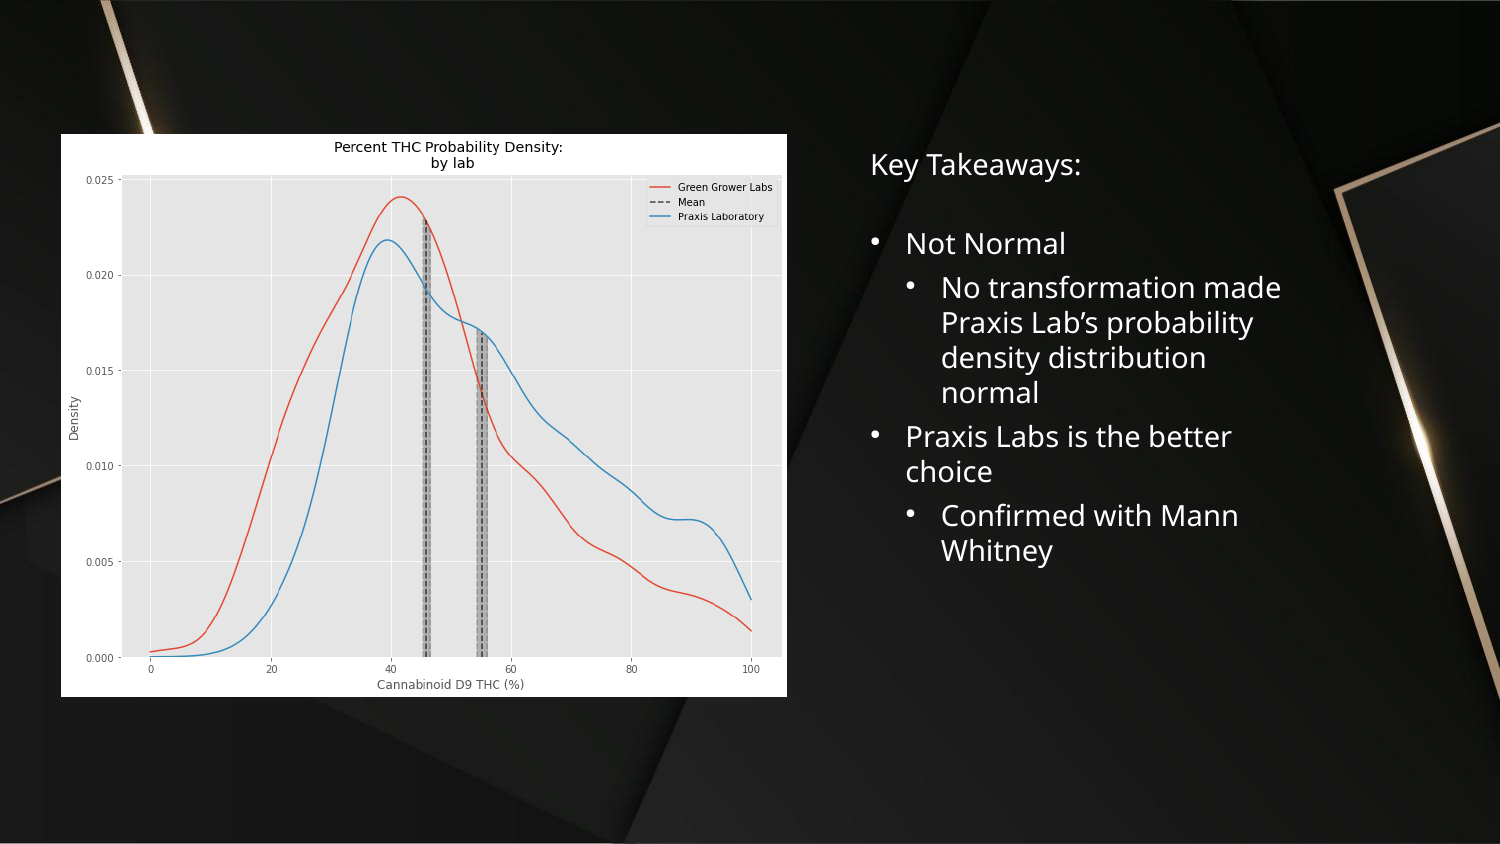

Key Takeaways:
Not Normal
No transformation made Praxis Lab’s probability density distribution normal
Praxis Labs is the better choice
Confirmed with Mann Whitney